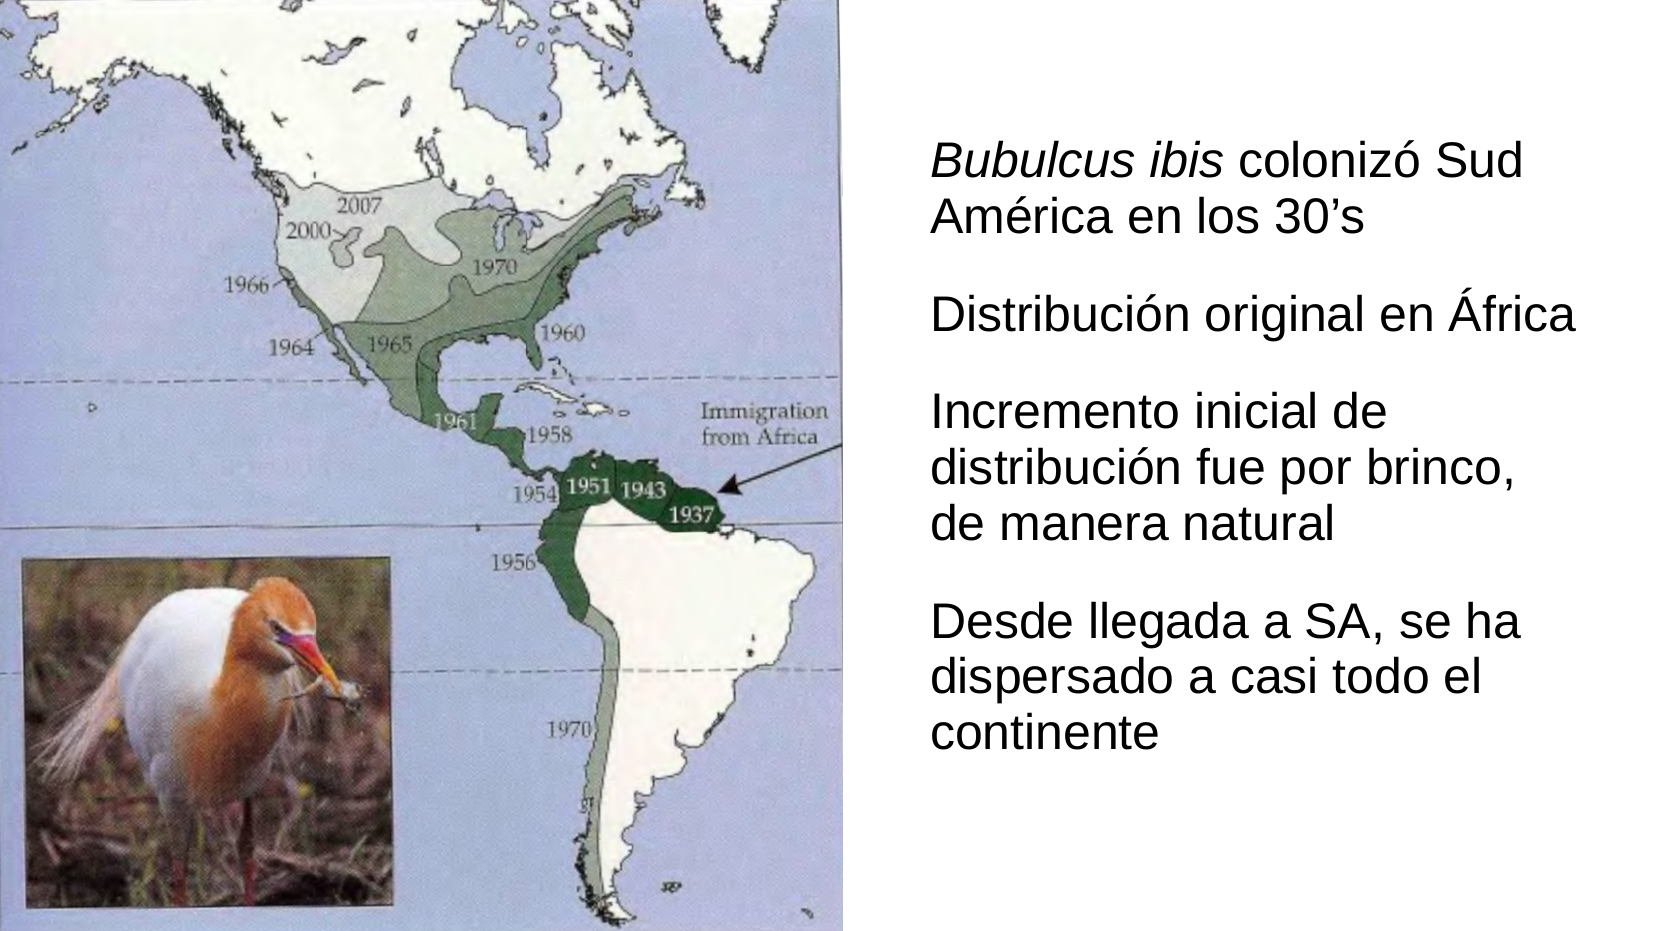

Bubulcus ibis colonizó Sud América en los 30’s
Distribución original en África
Incremento inicial de distribución fue por brinco, de manera natural
Desde llegada a SA, se ha dispersado a casi todo el continente